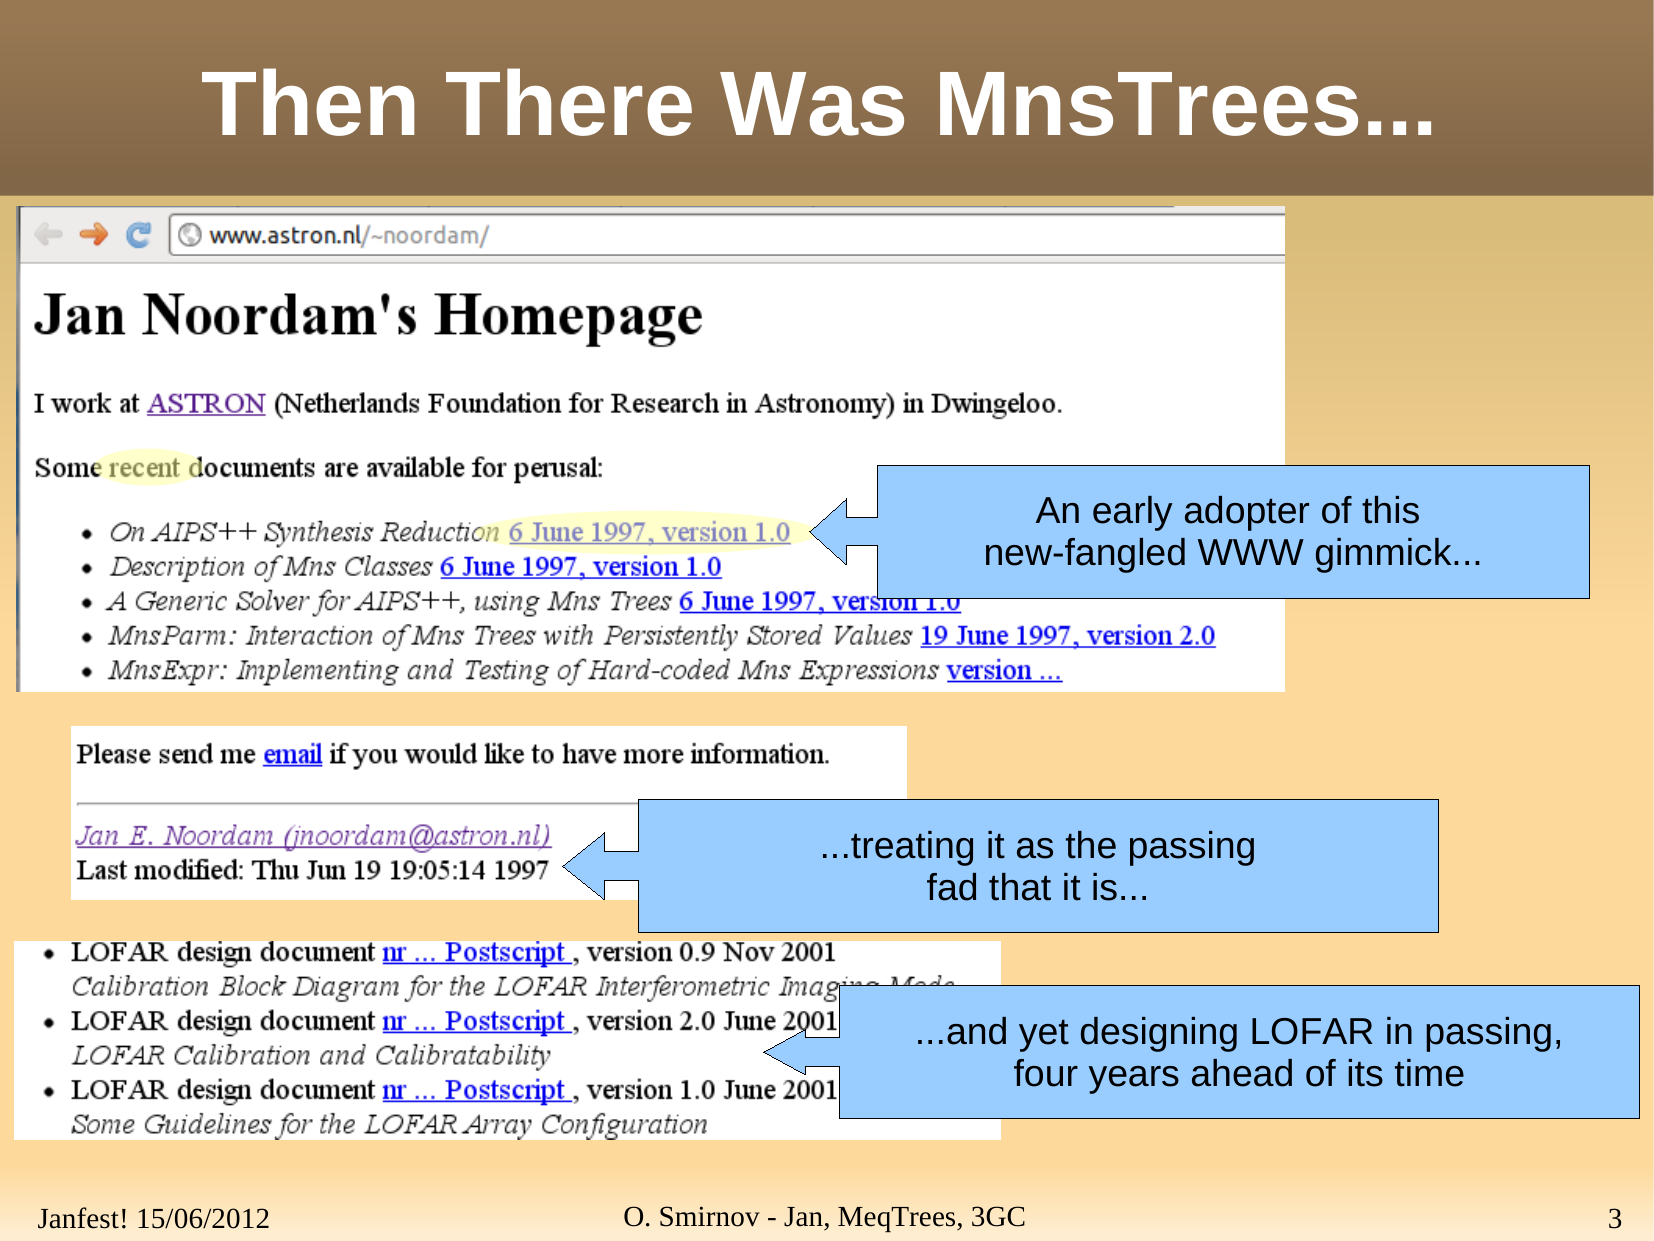

# Then There Was MnsTrees...
An early adopter of this
new-fangled WWW gimmick...
...treating it as the passing
fad that it is...
...and yet designing LOFAR in passing,
four years ahead of its time
O. Smirnov - Jan, MeqTrees, 3GC
Janfest! 15/06/2012
3